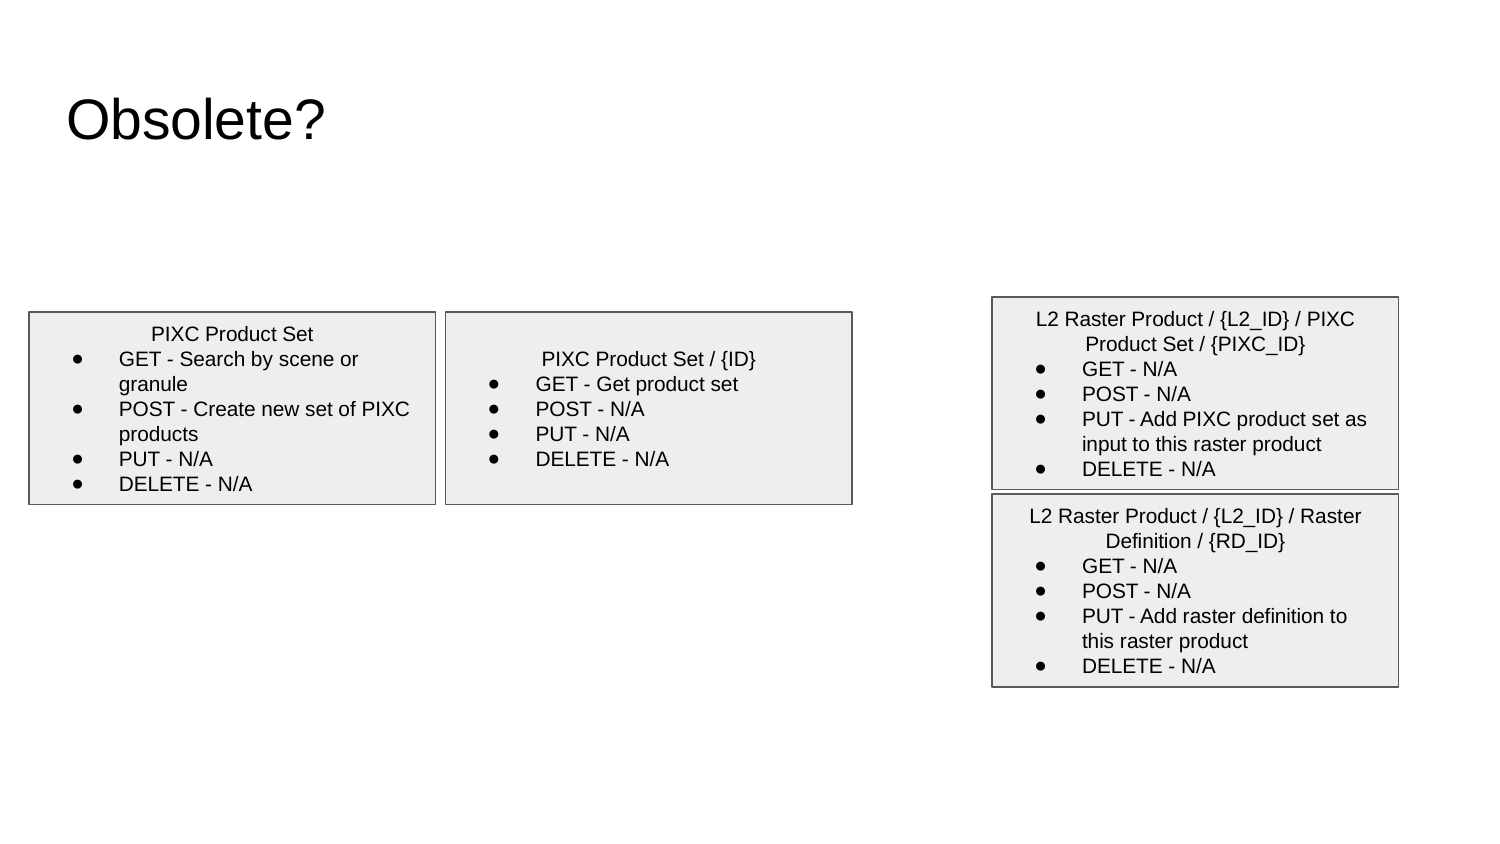

# Obsolete?
L2 Raster Product / {L2_ID} / PIXC Product Set / {PIXC_ID}
GET - N/A
POST - N/A
PUT - Add PIXC product set as input to this raster product
DELETE - N/A
PIXC Product Set
GET - Search by scene or granule
POST - Create new set of PIXC products
PUT - N/A
DELETE - N/A
PIXC Product Set / {ID}
GET - Get product set
POST - N/A
PUT - N/A
DELETE - N/A
L2 Raster Product / {L2_ID} / Raster Definition / {RD_ID}
GET - N/A
POST - N/A
PUT - Add raster definition to this raster product
DELETE - N/A